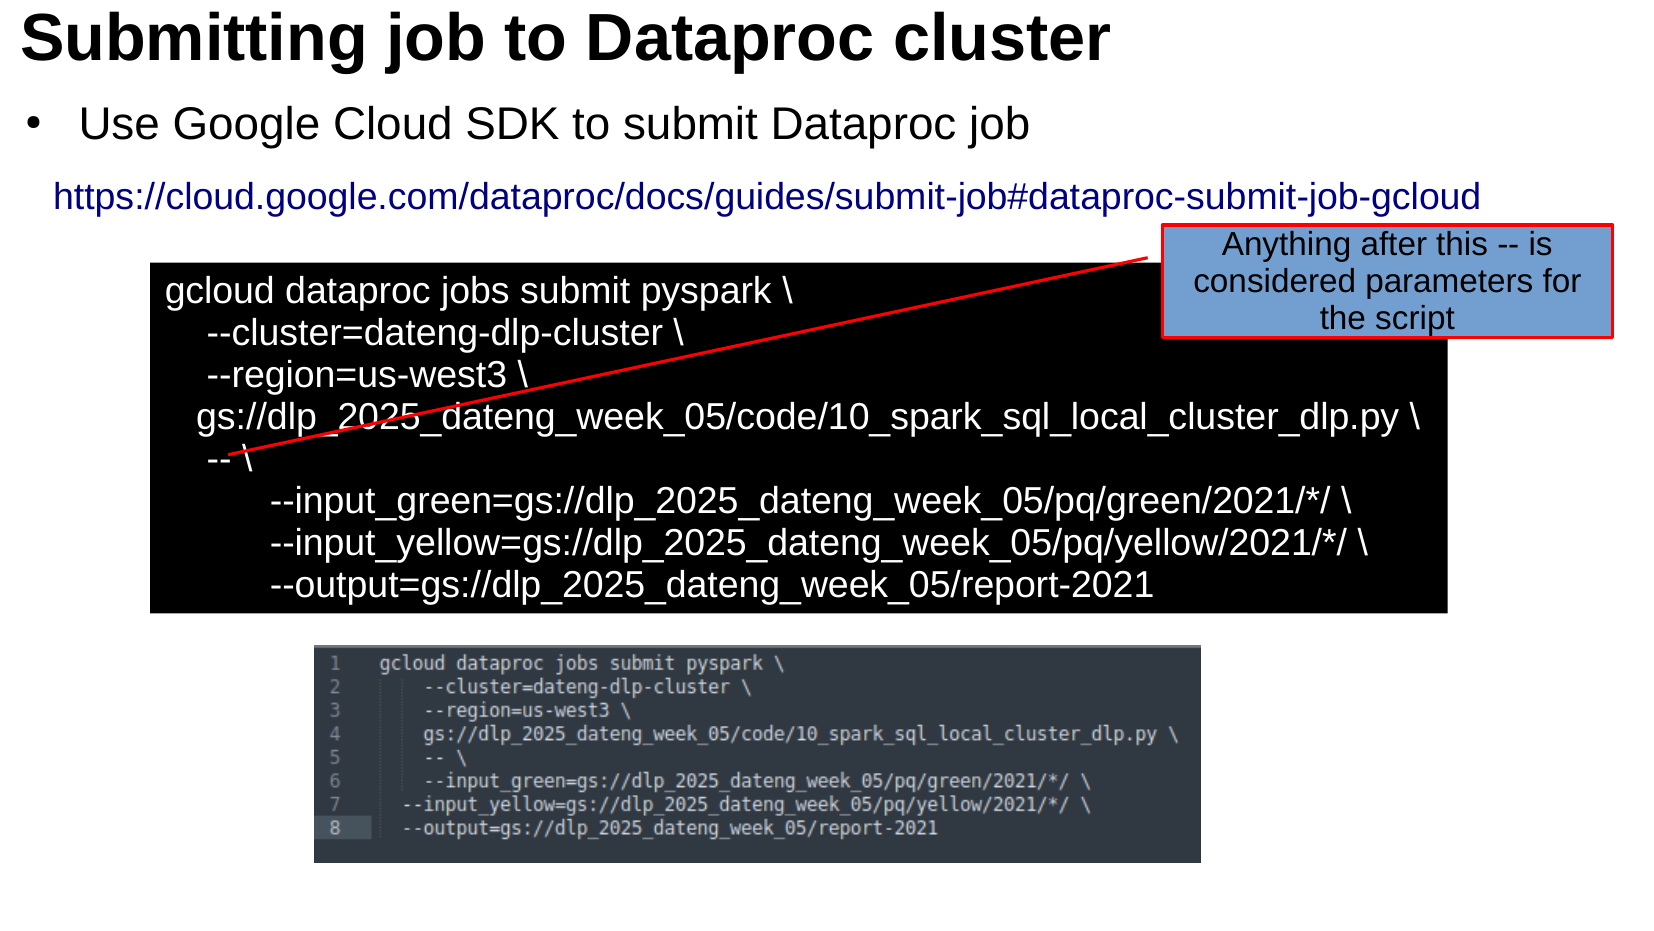

# Submitting job to Dataproc cluster
Use Google Cloud SDK to submit Dataproc job
https://cloud.google.com/dataproc/docs/guides/submit-job#dataproc-submit-job-gcloud
Anything after this -- is considered parameters for the script
gcloud dataproc jobs submit pyspark \
 --cluster=dateng-dlp-cluster \
 --region=us-west3 \
 gs://dlp_2025_dateng_week_05/code/10_spark_sql_local_cluster_dlp.py \
 -- \
 --input_green=gs://dlp_2025_dateng_week_05/pq/green/2021/*/ \
 --input_yellow=gs://dlp_2025_dateng_week_05/pq/yellow/2021/*/ \
 --output=gs://dlp_2025_dateng_week_05/report-2021